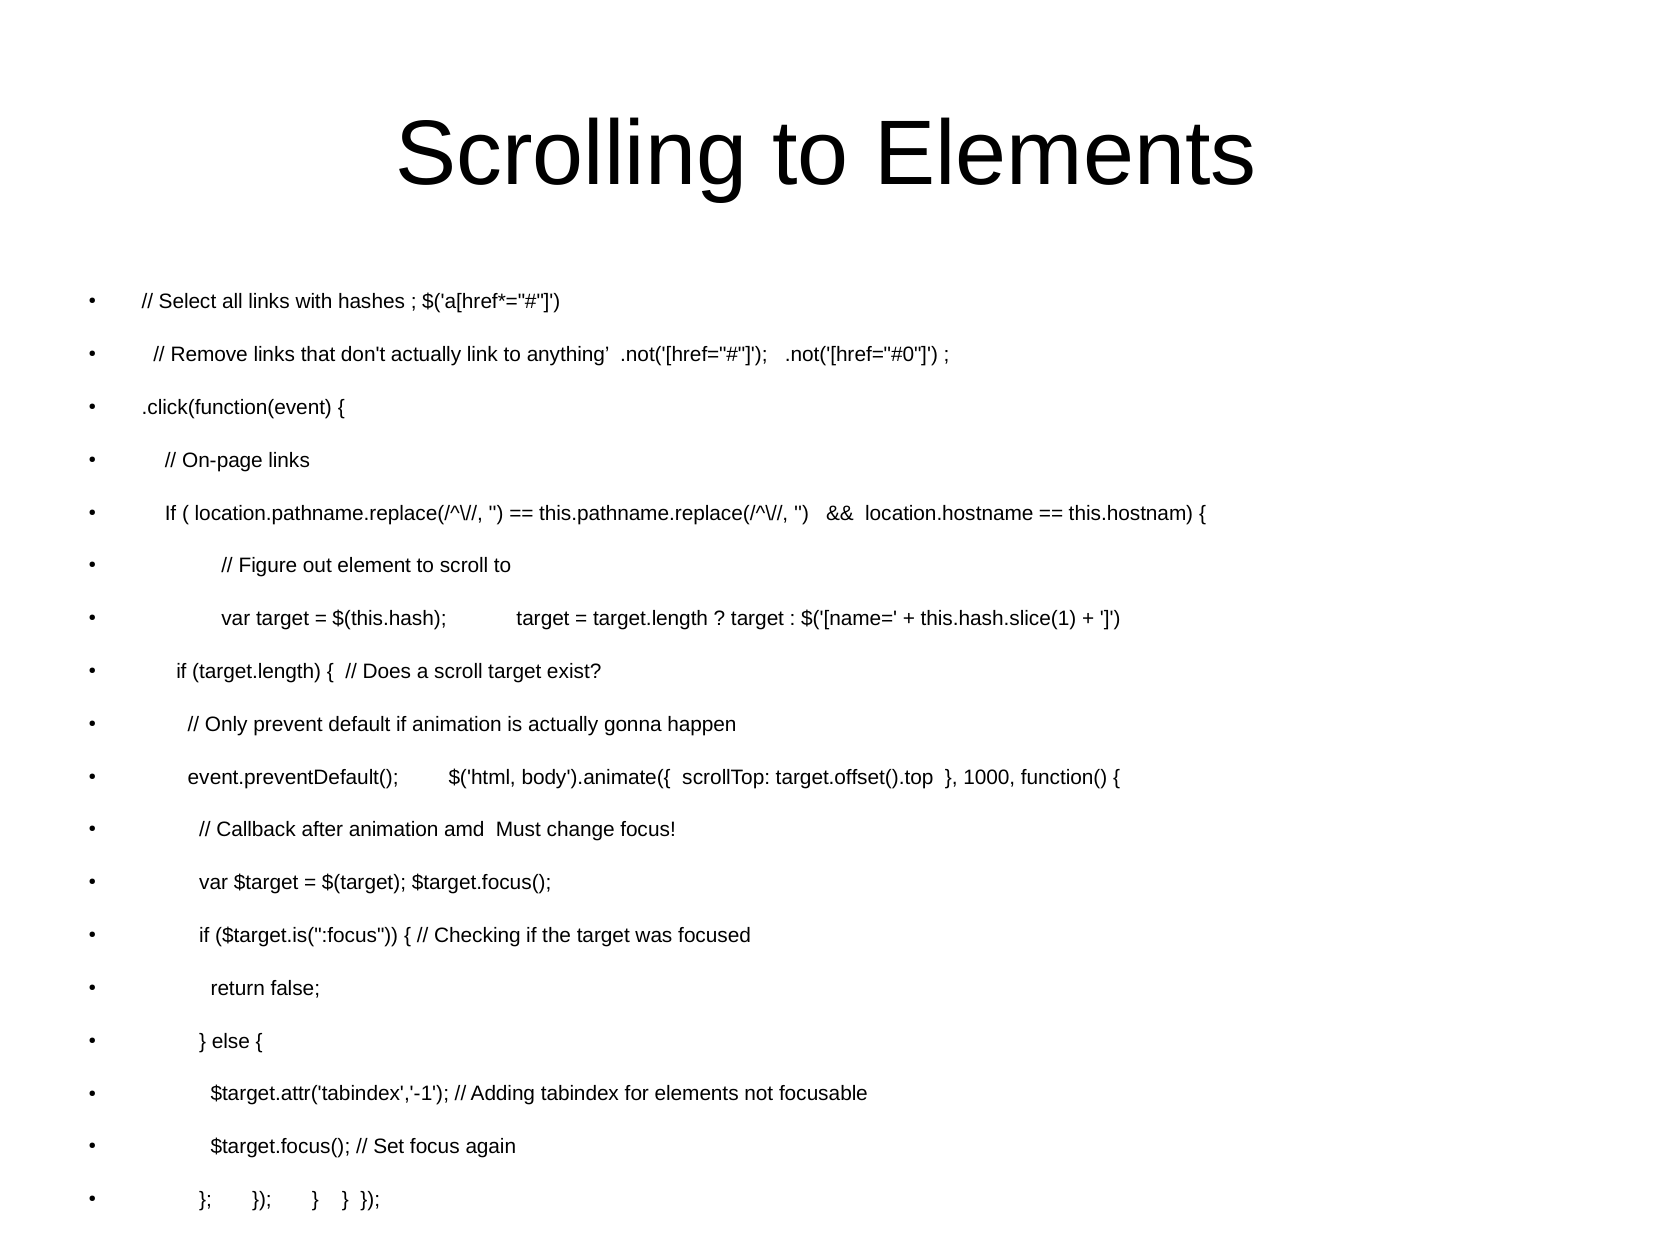

# Scrolling to Elements
// Select all links with hashes ; $('a[href*="#"]')
 // Remove links that don't actually link to anything’ .not('[href="#"]'); .not('[href="#0"]') ;
.click(function(event) {
 // On-page links
 If ( location.pathname.replace(/^\//, '') == this.pathname.replace(/^\//, '') && location.hostname == this.hostnam) {
 	 // Figure out element to scroll to
 	 var target = $(this.hash); 	 target = target.length ? target : $('[name=' + this.hash.slice(1) + ']')
 if (target.length) { // Does a scroll target exist?
 // Only prevent default if animation is actually gonna happen
 event.preventDefault();	 $('html, body').animate({ scrollTop: target.offset().top }, 1000, function() {
 // Callback after animation amd Must change focus!
 var $target = $(target); $target.focus();
 if ($target.is(":focus")) { // Checking if the target was focused
 return false;
 } else {
 $target.attr('tabindex','-1'); // Adding tabindex for elements not focusable
 $target.focus(); // Set focus again
 }; }); } } });